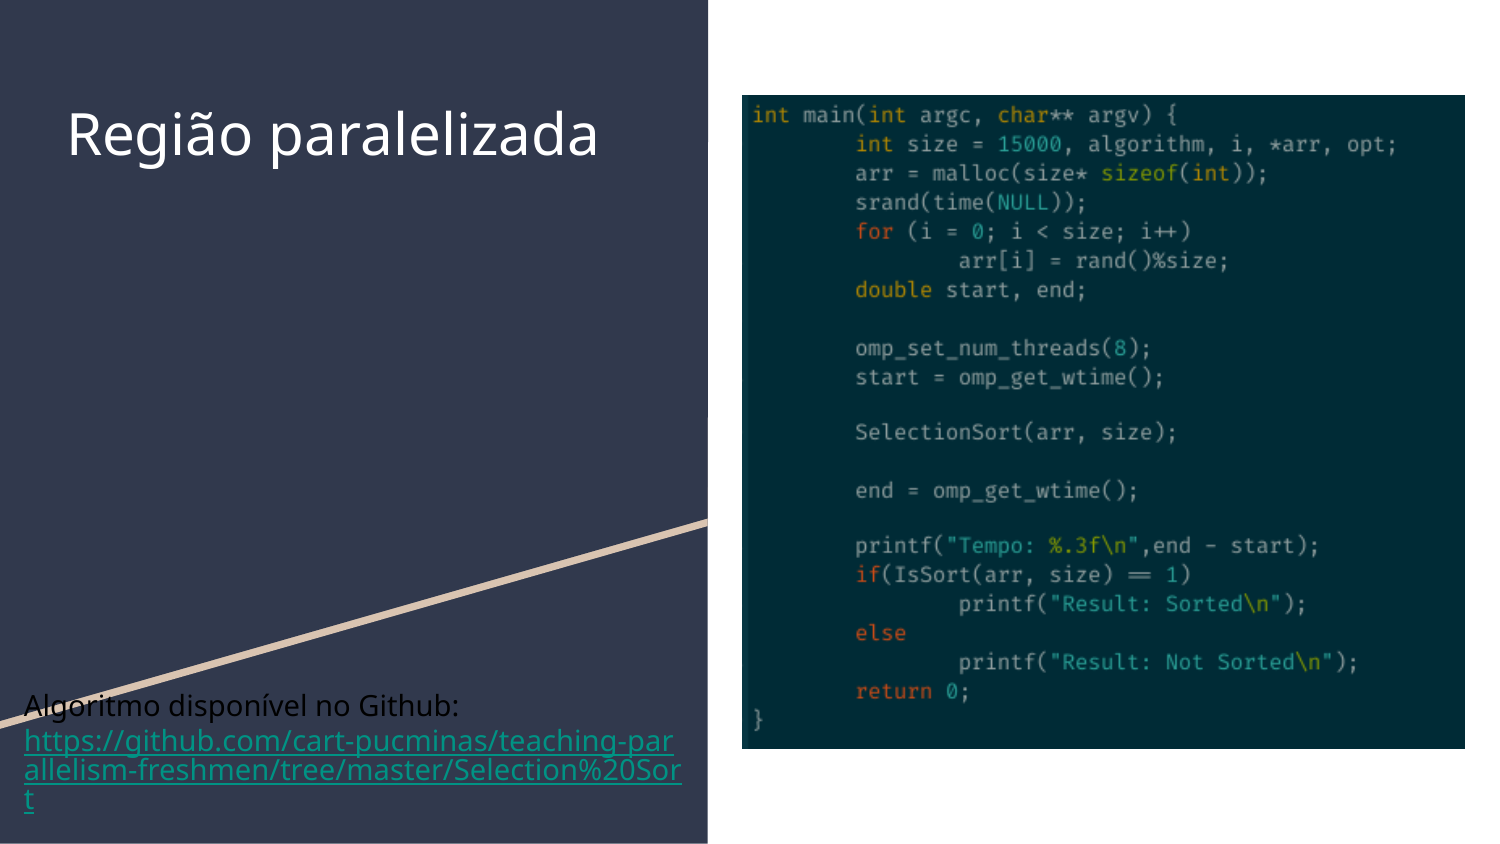

# Região paralelizada
Algoritmo disponível no Github:
https://github.com/cart-pucminas/teaching-parallelism-freshmen/tree/master/Selection%20Sort